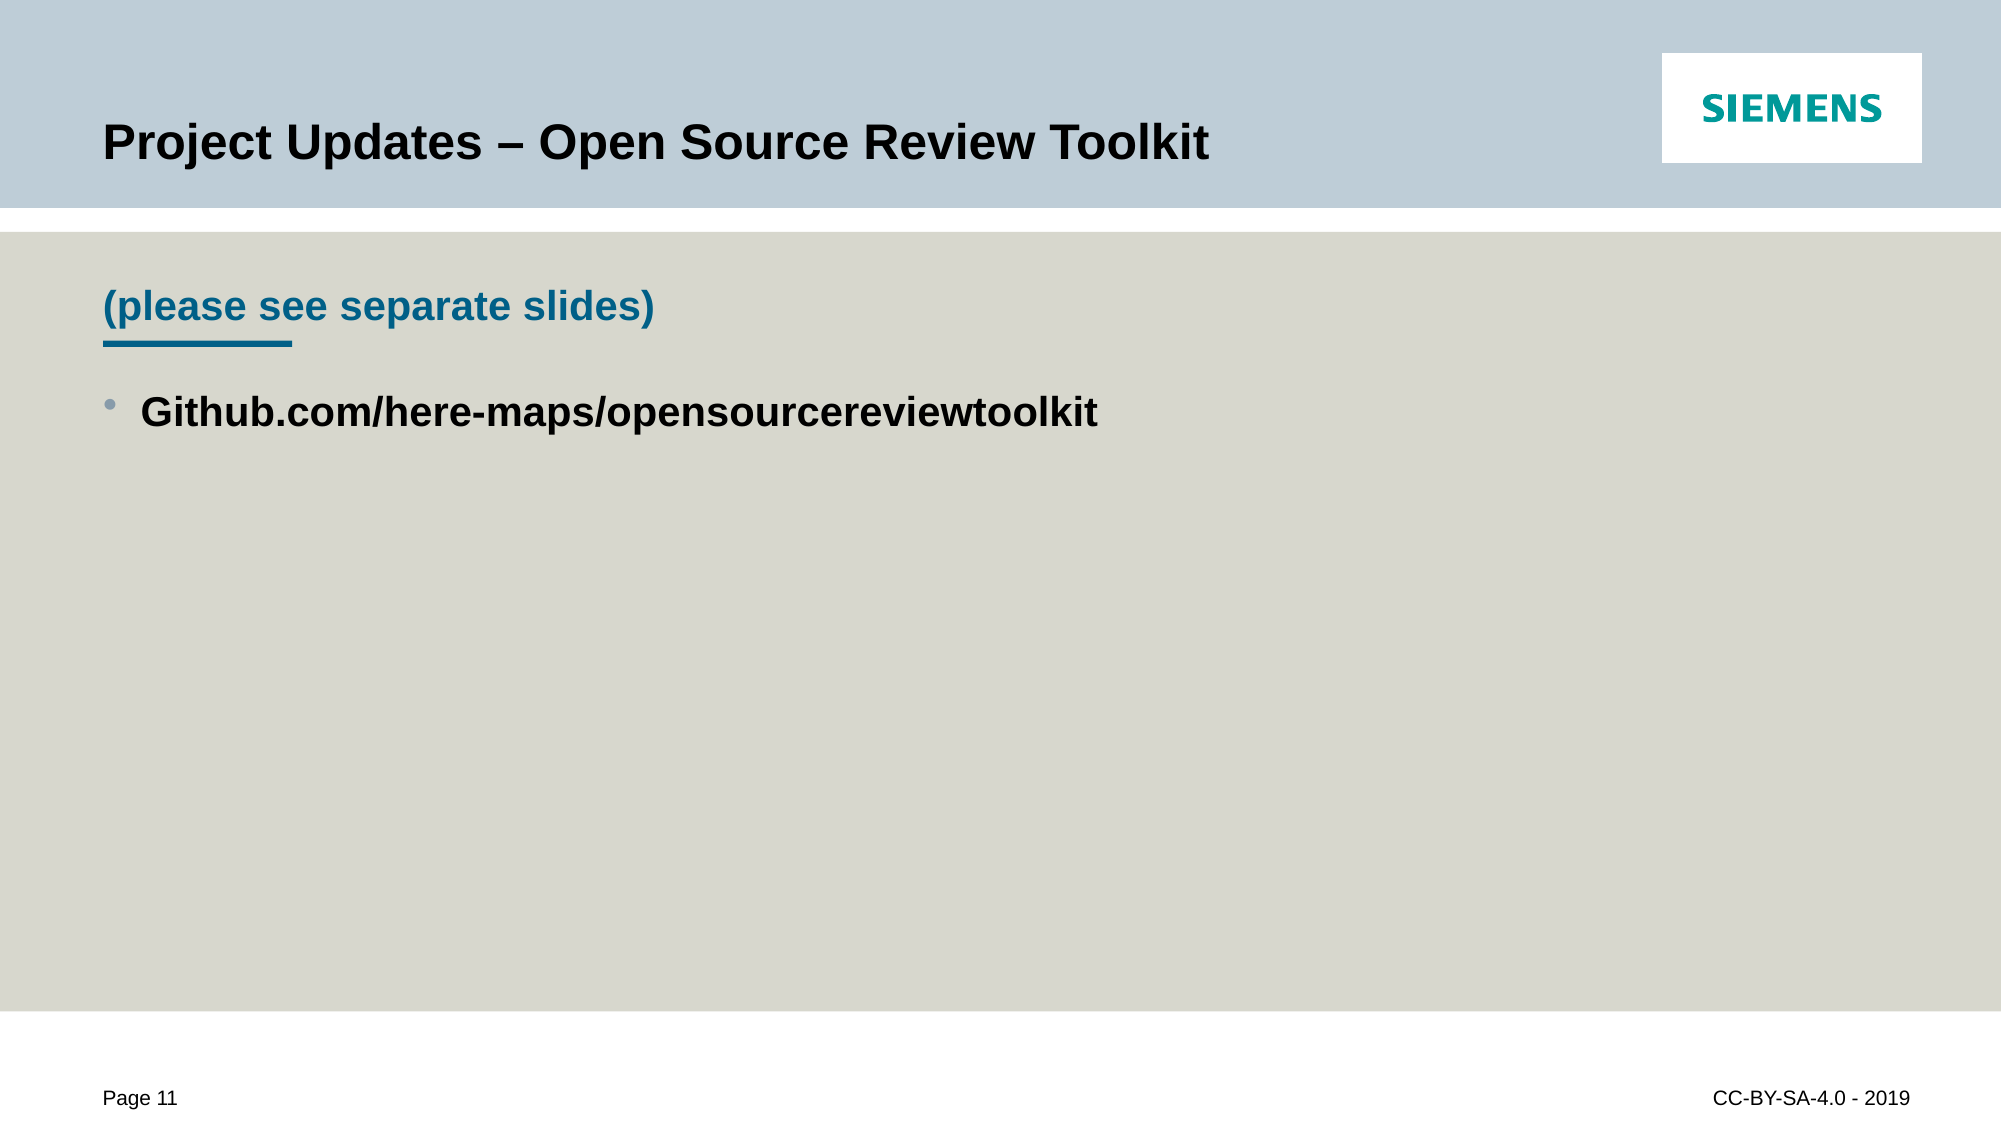

# Project Updates – Open Source Review Toolkit
(please see separate slides)
Github.com/here-maps/opensourcereviewtoolkit